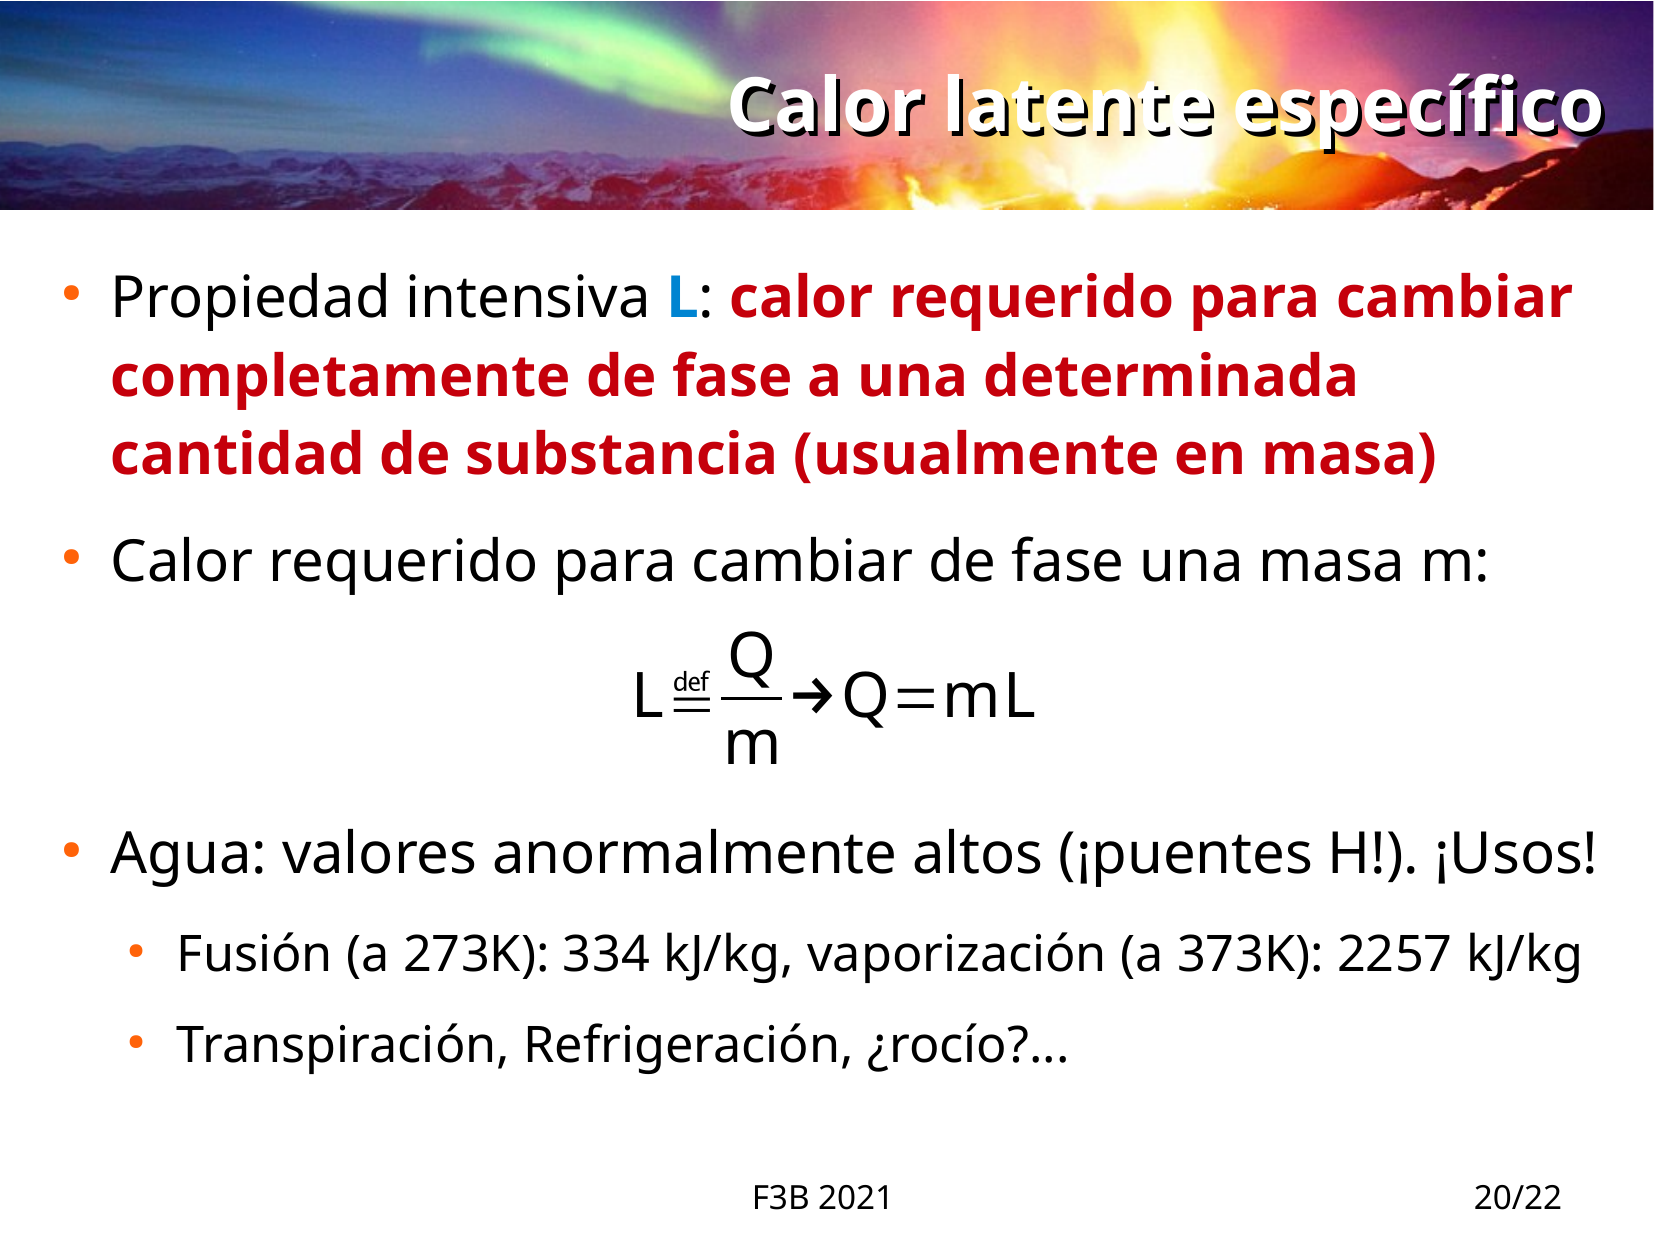

# Calor latente específico
Propiedad intensiva L: calor requerido para cambiar completamente de fase a una determinada cantidad de substancia (usualmente en masa)
Calor requerido para cambiar de fase una masa m:
Agua: valores anormalmente altos (¡puentes H!). ¡Usos!
Fusión (a 273K): 334 kJ/kg, vaporización (a 373K): 2257 kJ/kg
Transpiración, Refrigeración, ¿rocío?...
F3B 2021
20